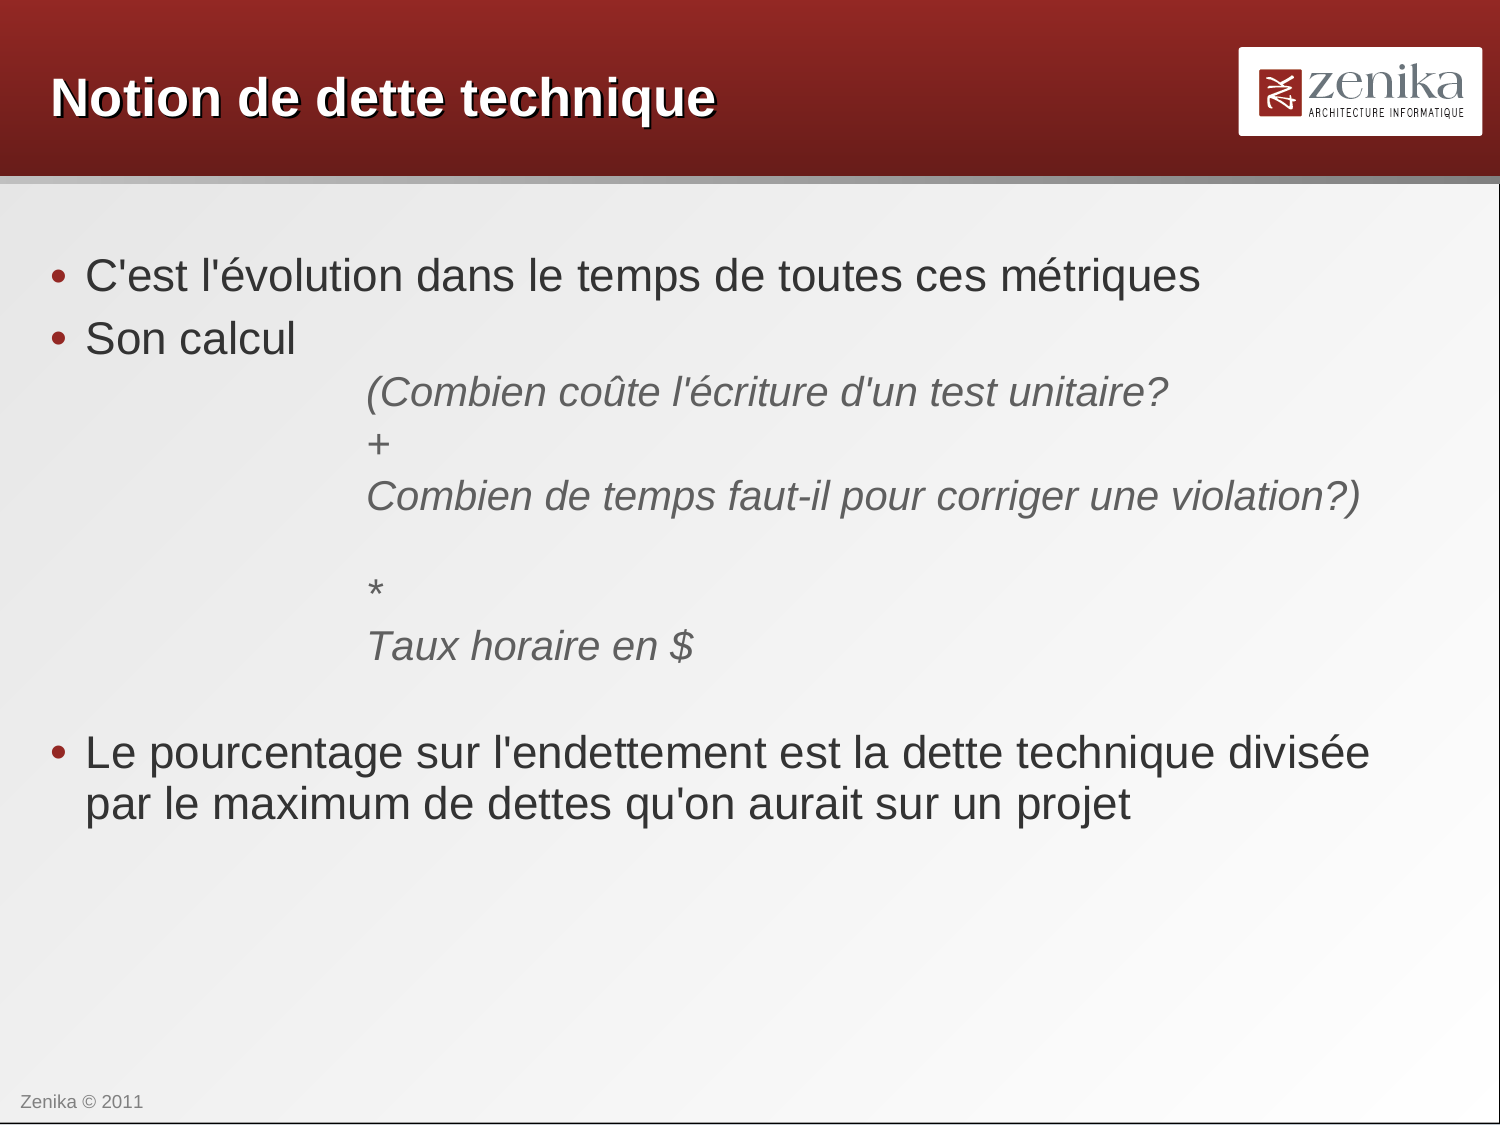

# Notion de dette technique
C'est l'évolution dans le temps de toutes ces métriques
Son calcul
(Combien coûte l'écriture d'un test unitaire?
+
Combien de temps faut-il pour corriger une violation?)
*
Taux horaire en $
Le pourcentage sur l'endettement est la dette technique divisée par le maximum de dettes qu'on aurait sur un projet